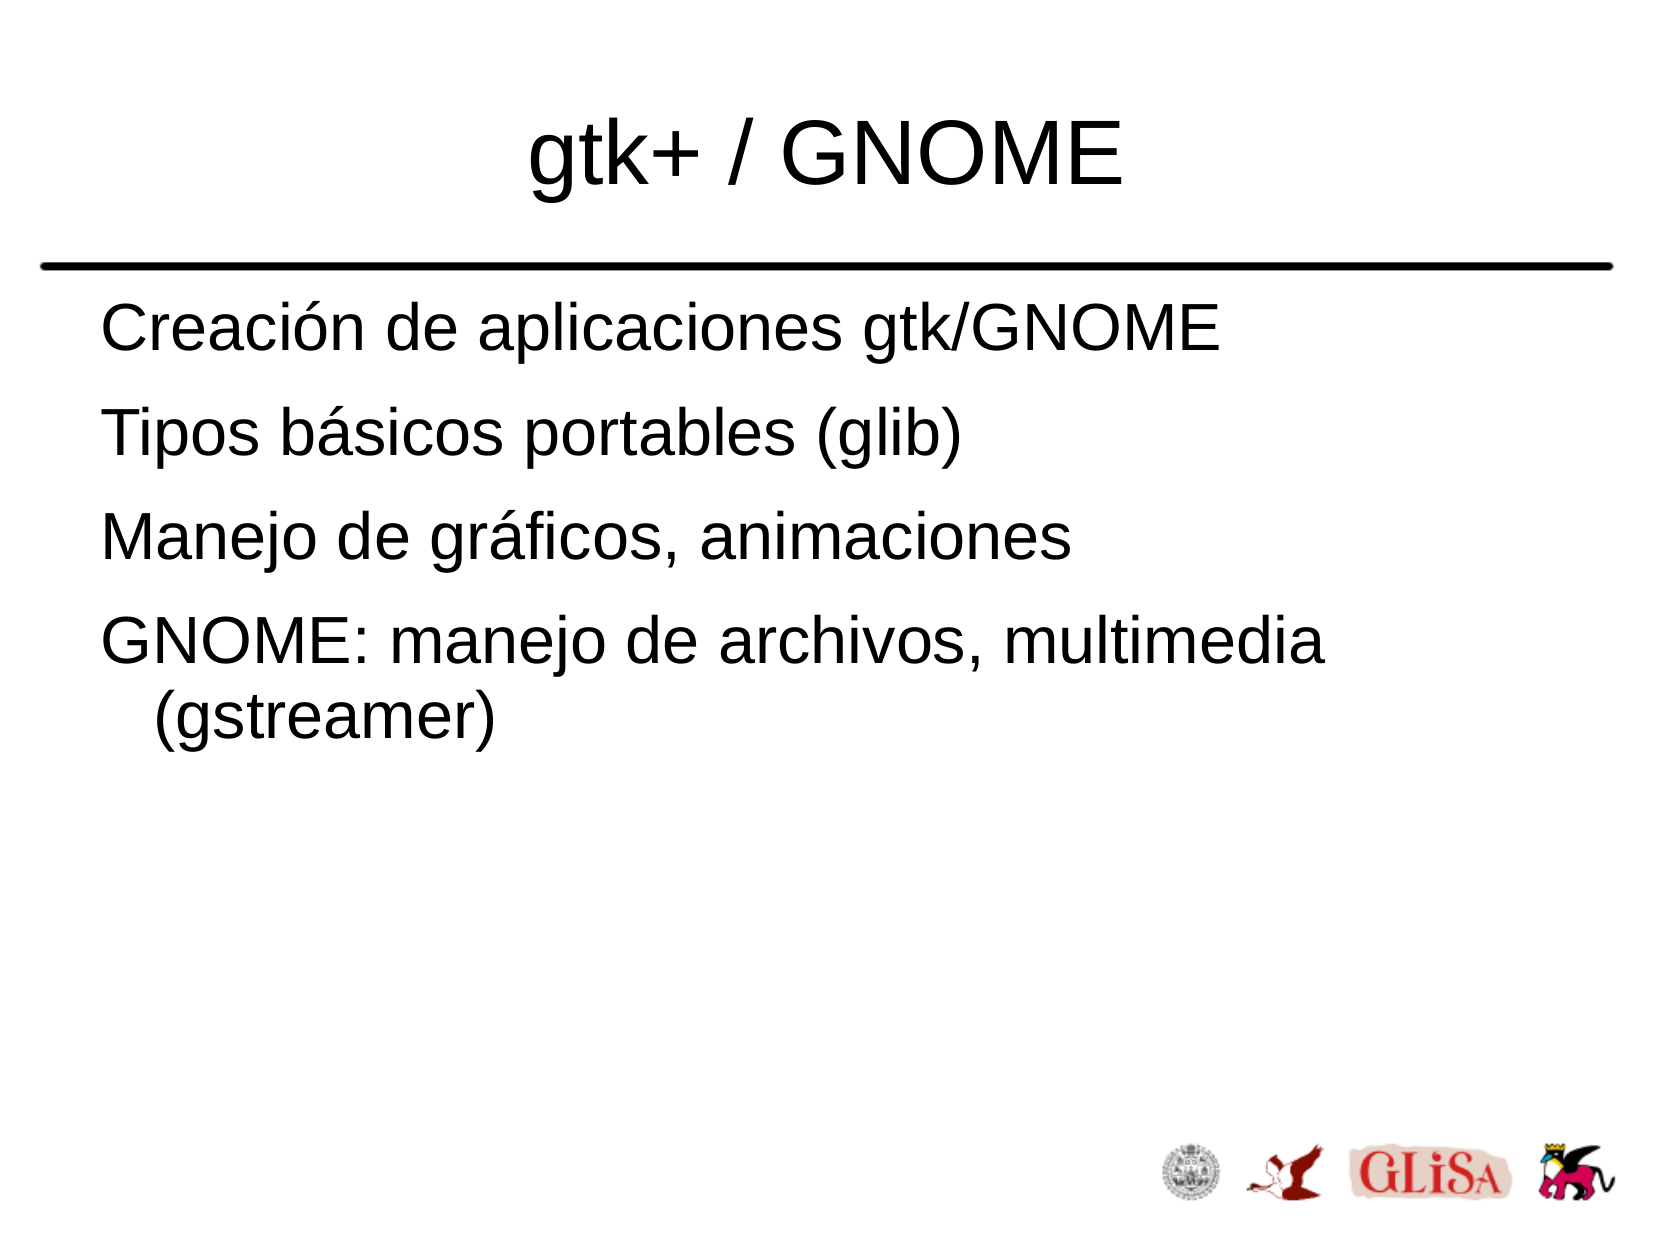

# gtk+ / GNOME
Creación de aplicaciones gtk/GNOME
Tipos básicos portables (glib)
Manejo de gráficos, animaciones
GNOME: manejo de archivos, multimedia (gstreamer)